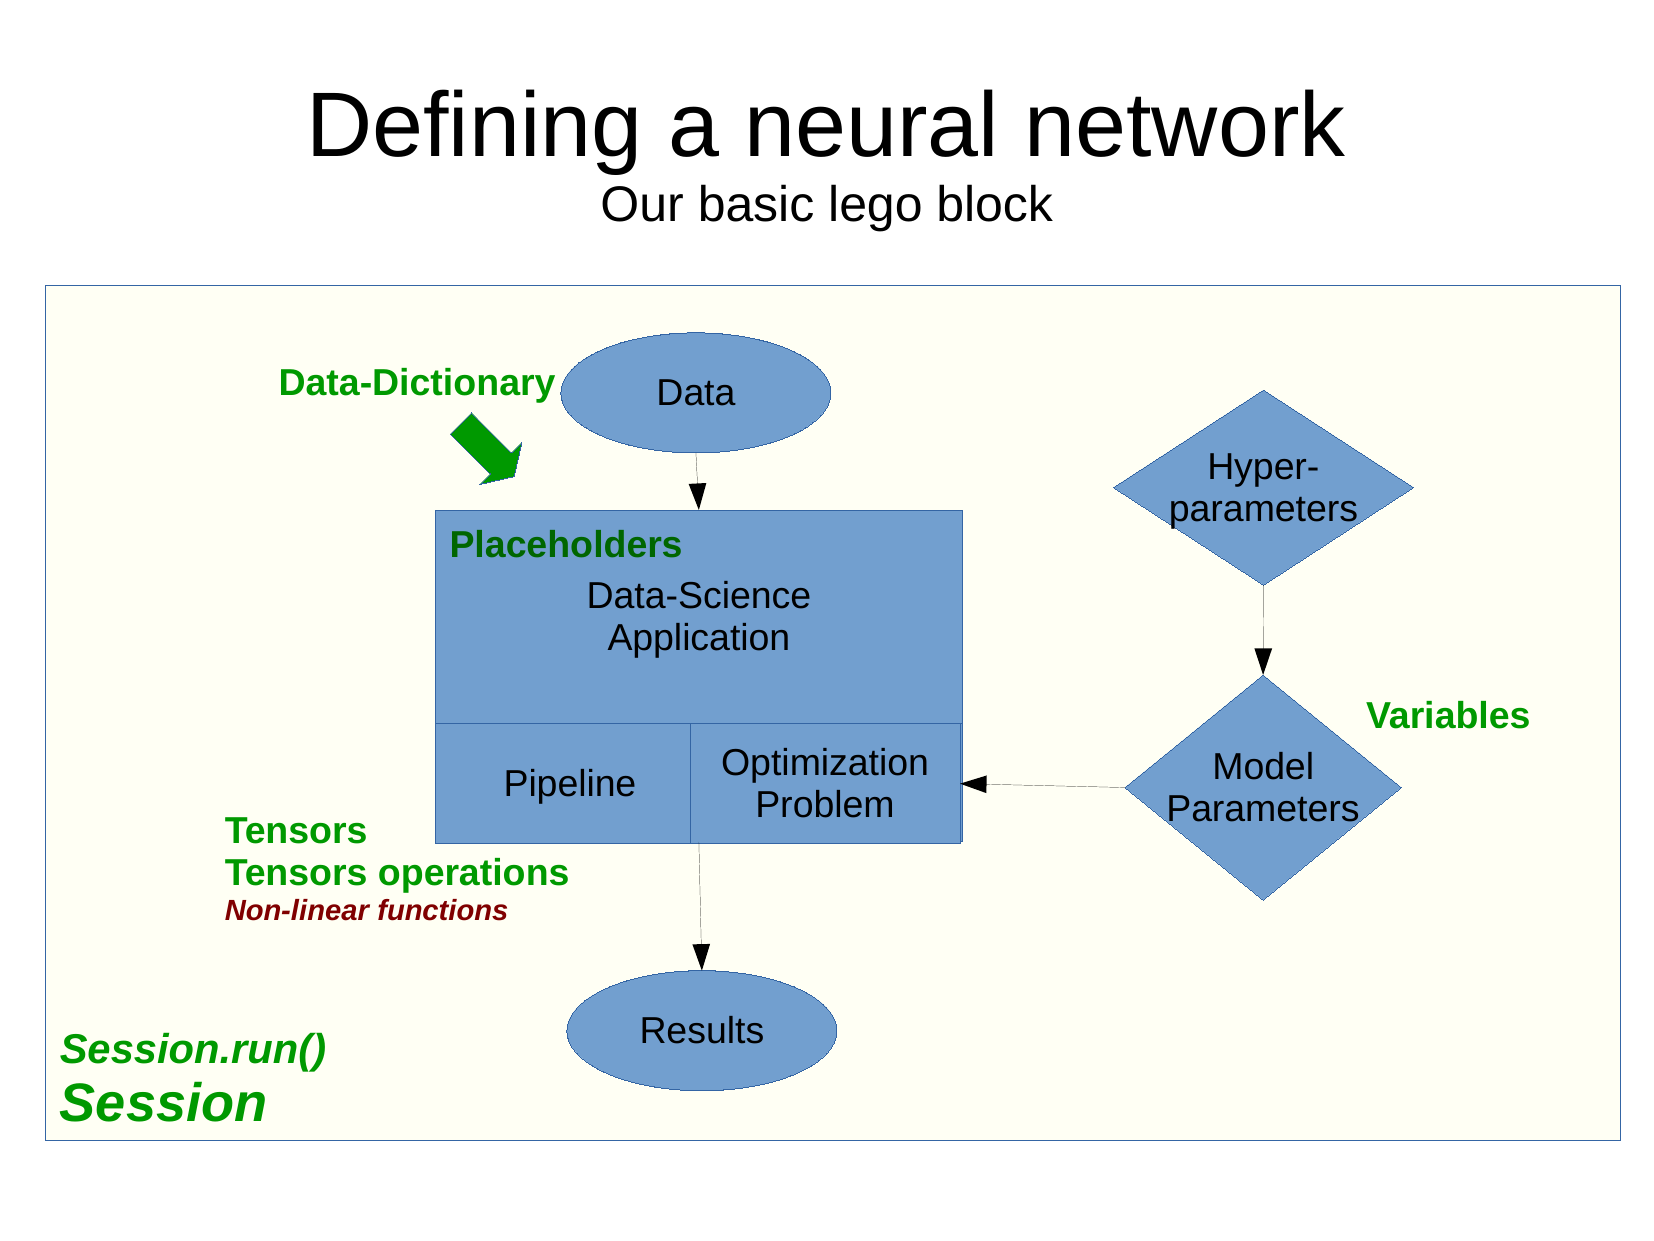

# Defining a neural network Our basic lego block
Session.run()
Session
Data
Data-Dictionary
Hyper-
parameters
Placeholders
Data-Science
Application
Model
Parameters
Variables
Pipeline
Optimization
Problem
Tensors
Tensors operations
Non-linear functions
Results